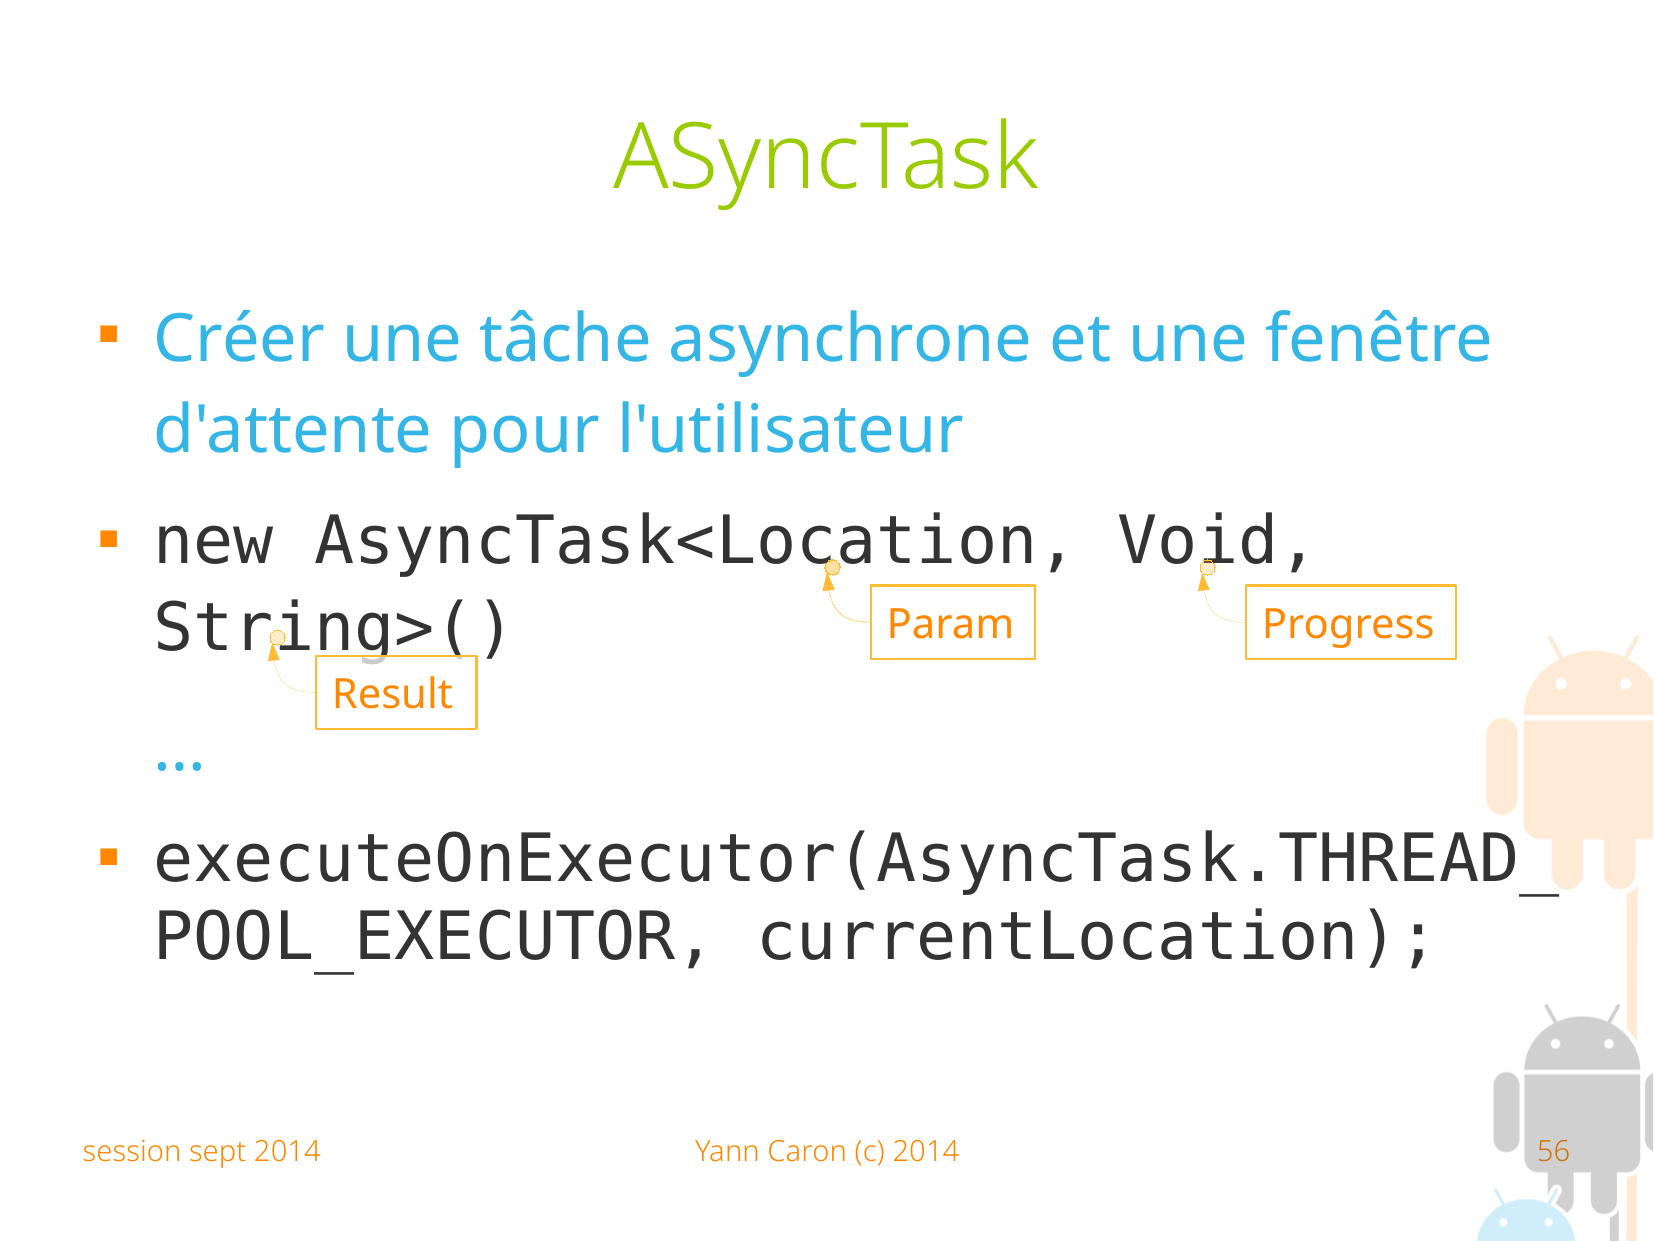

# ASyncTask
Créer une tâche asynchrone et une fenêtre d'attente pour l'utilisateur
new AsyncTask<Location, Void, String>()
…
executeOnExecutor(AsyncTask.THREAD_POOL_EXECUTOR, currentLocation);
Param
Param
Progress
Result
session sept 2014
Yann Caron (c) 2014
56